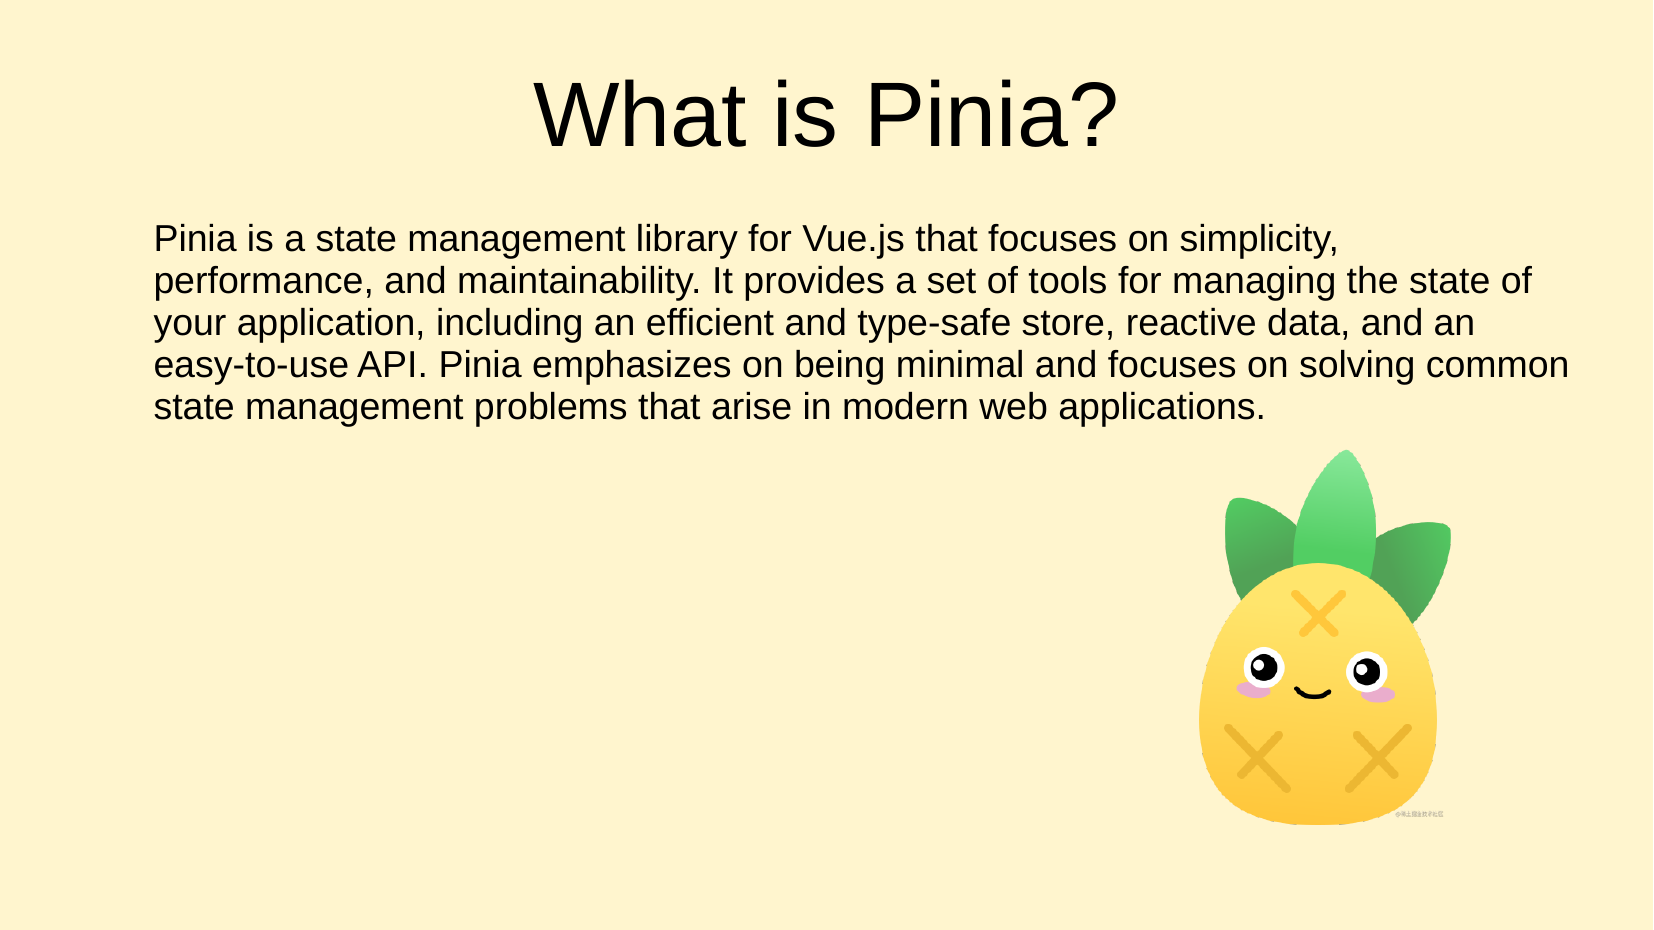

# What is Pinia?
Pinia is a state management library for Vue.js that focuses on simplicity, performance, and maintainability. It provides a set of tools for managing the state of your application, including an efficient and type-safe store, reactive data, and an easy-to-use API. Pinia emphasizes on being minimal and focuses on solving common state management problems that arise in modern web applications.